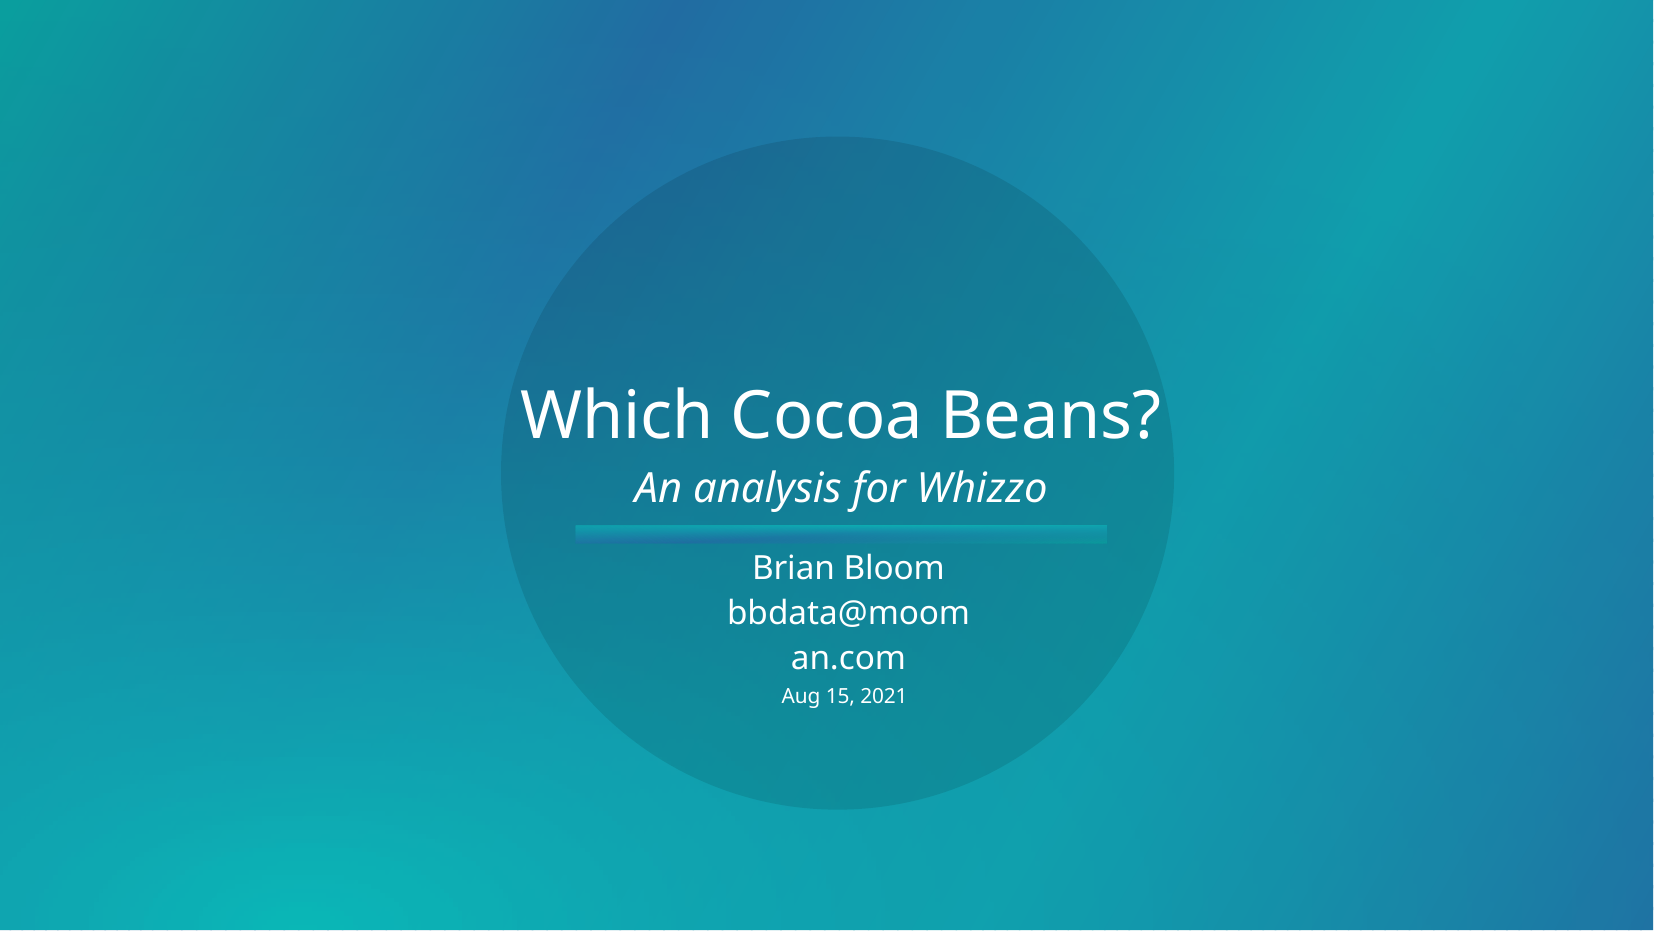

# Which Cocoa Beans? An analysis for Whizzo
Brian Bloom
bbdata@mooman.com
Aug 15, 2021